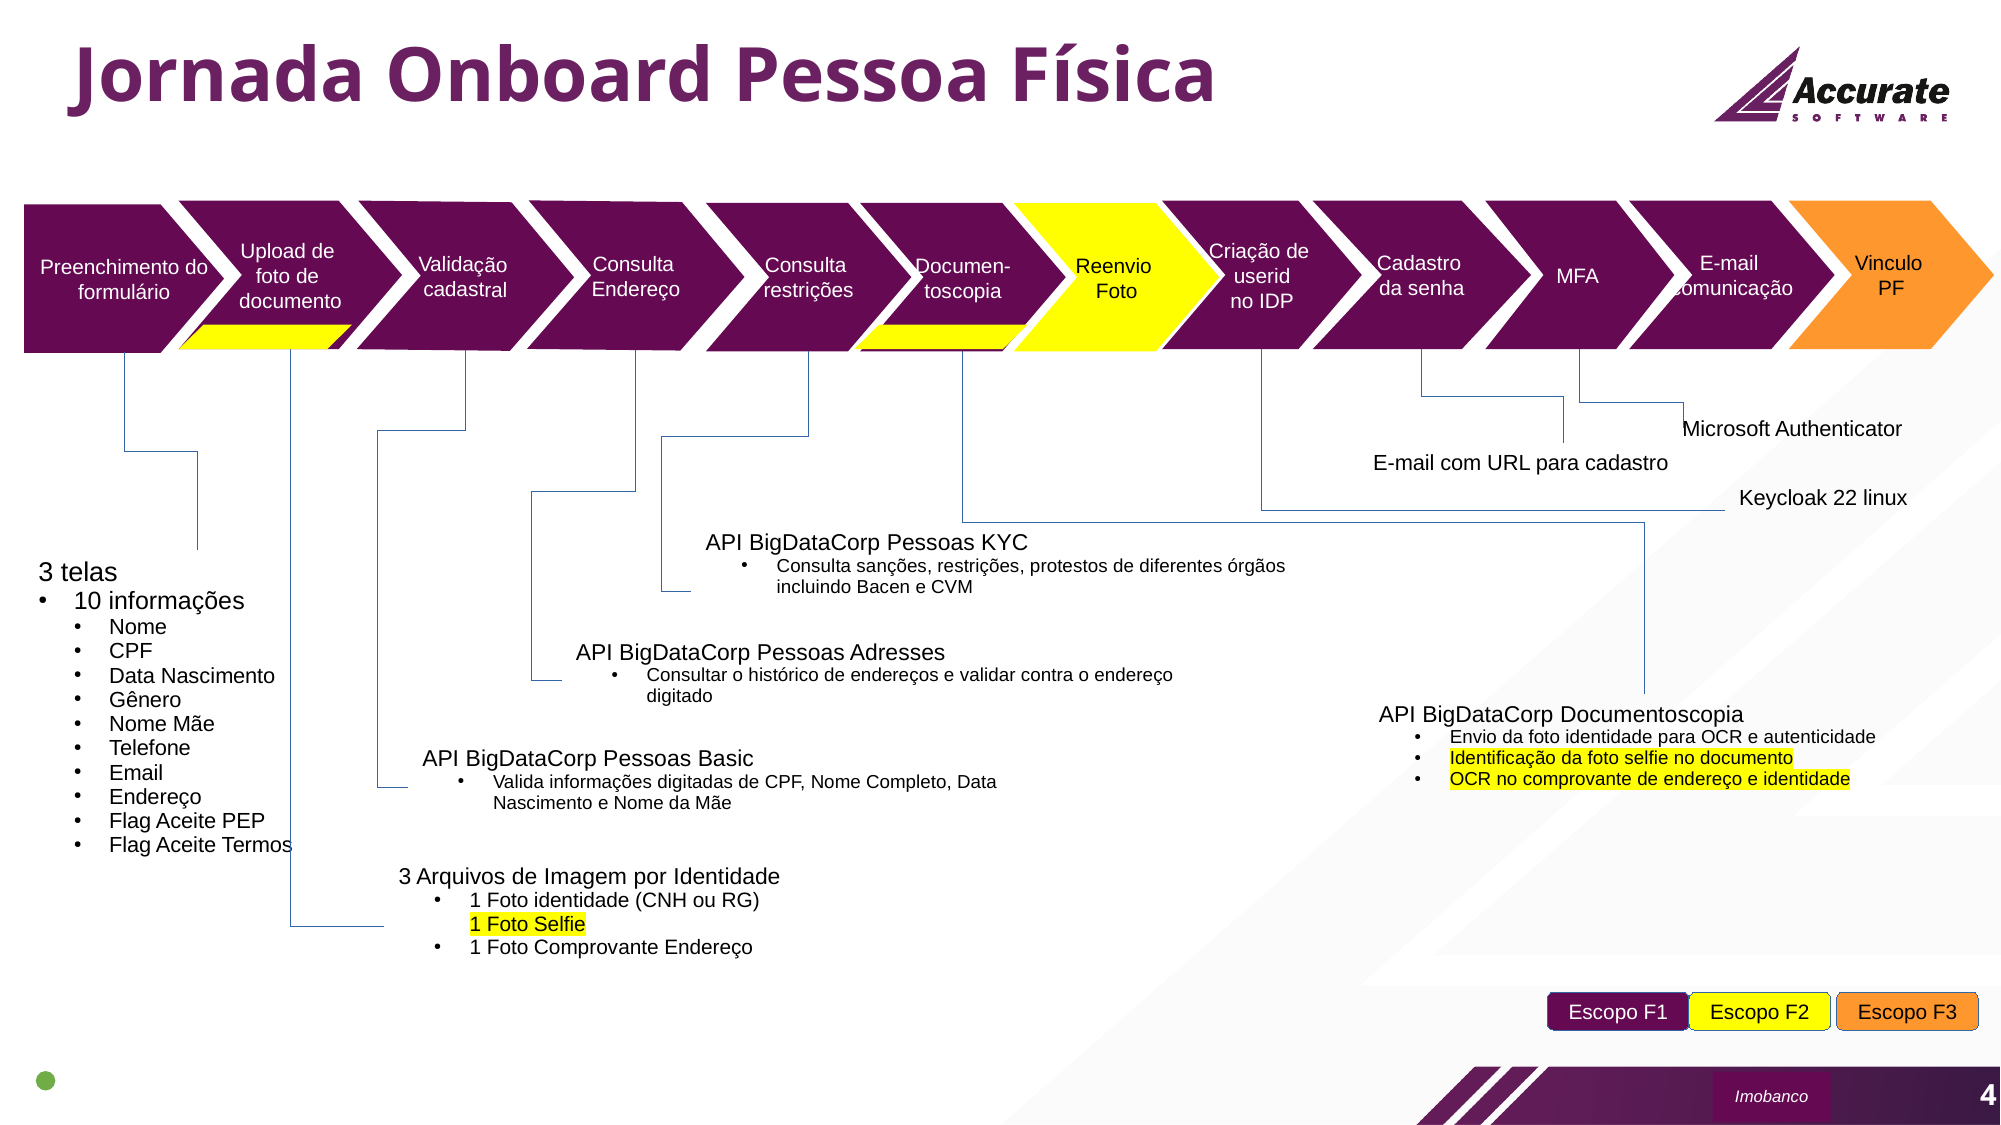

Jornada Onboard Pessoa Física
Upload de
foto de
documento
Criação de
userid
no IDP
Cadastro
da senha
MFA
E-mail
comunicação
Vinculo
PF
Consulta
Endereço
Validação
cadastral
Consulta
restrições
Documen-
toscopia
Reenvio
Foto
Preenchimento do formulário
Microsoft Authenticator
E-mail com URL para cadastro
Keycloak 22 linux
API BigDataCorp Pessoas KYC
Consulta sanções, restrições, protestos de diferentes órgãos incluindo Bacen e CVM
3 telas
10 informações
Nome
CPF
Data Nascimento
Gênero
Nome Mãe
Telefone
Email
Endereço
Flag Aceite PEP
Flag Aceite Termos
API BigDataCorp Pessoas Adresses
Consultar o histórico de endereços e validar contra o endereço digitado
API BigDataCorp Documentoscopia
Envio da foto identidade para OCR e autenticidade
Identificação da foto selfie no documento
OCR no comprovante de endereço e identidade
API BigDataCorp Pessoas Basic
Valida informações digitadas de CPF, Nome Completo, Data Nascimento e Nome da Mãe
3 Arquivos de Imagem por Identidade
1 Foto identidade (CNH ou RG)
1 Foto Selfie
1 Foto Comprovante Endereço
Escopo F1
Escopo F2
Escopo F3
Imobanco